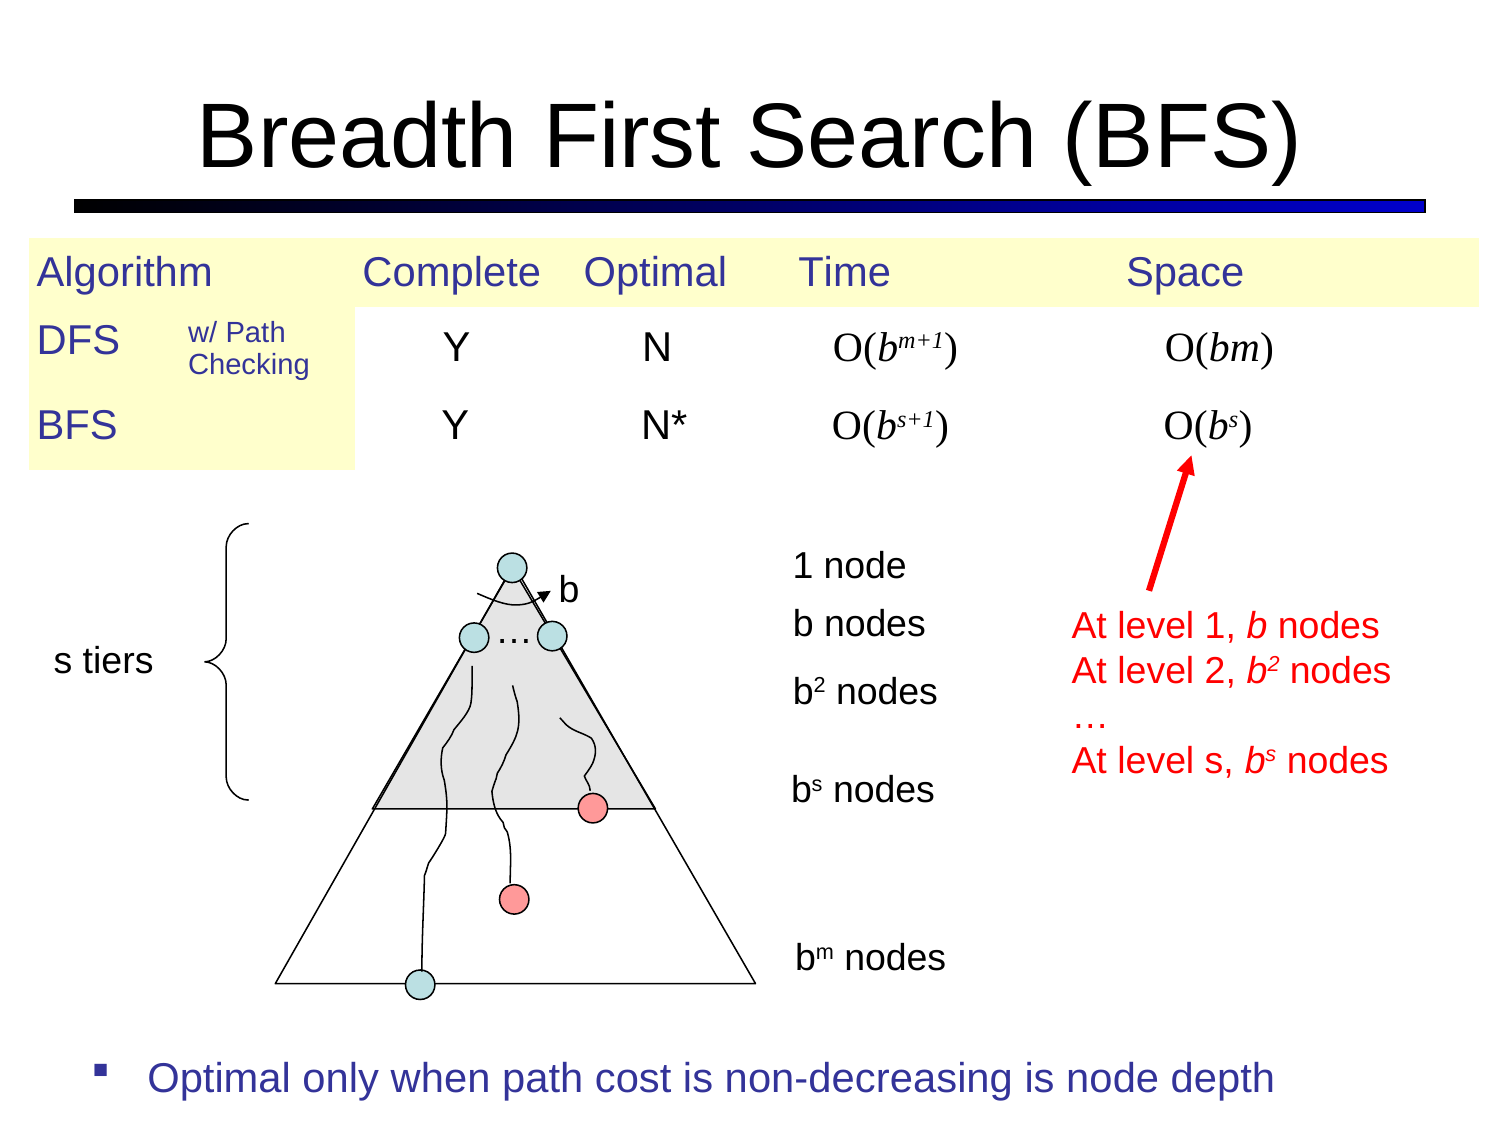

Breadth First Search (BFS)
Optimal only when path cost is non-decreasing is node depth
| Algorithm | | Complete | Optimal | Time | Space |
| --- | --- | --- | --- | --- | --- |
| DFS | w/ Path Checking | | | | |
| BFS | | | | | |
Y
N
O(bm+1)
O(bm)
Y
N*
O(bs+1)
O(bs)
1 node
b
b nodes
At level 1, b nodes
At level 2, b2 nodes
…
At level s, bs nodes
…
s tiers
b2 nodes
bs nodes
bm nodes